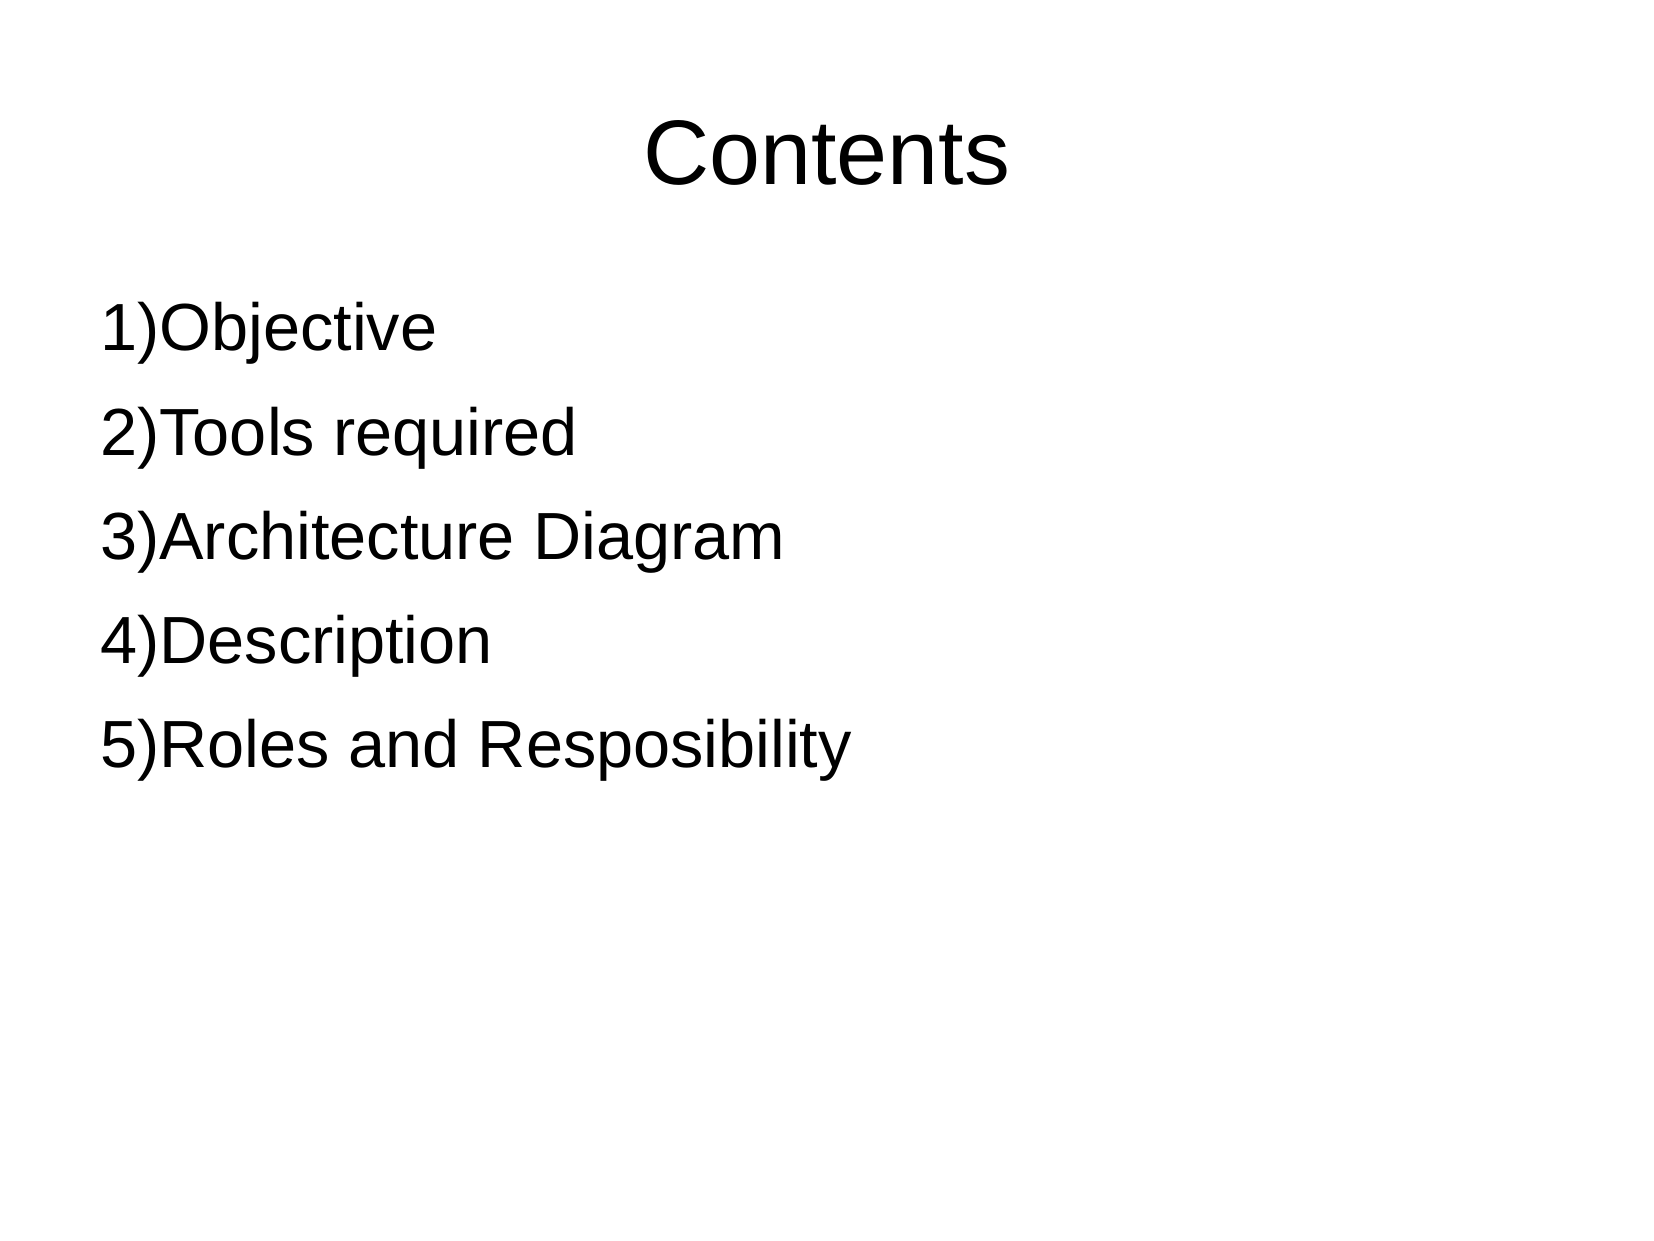

# Contents
Objective
Tools required
Architecture Diagram
Description
Roles and Resposibility